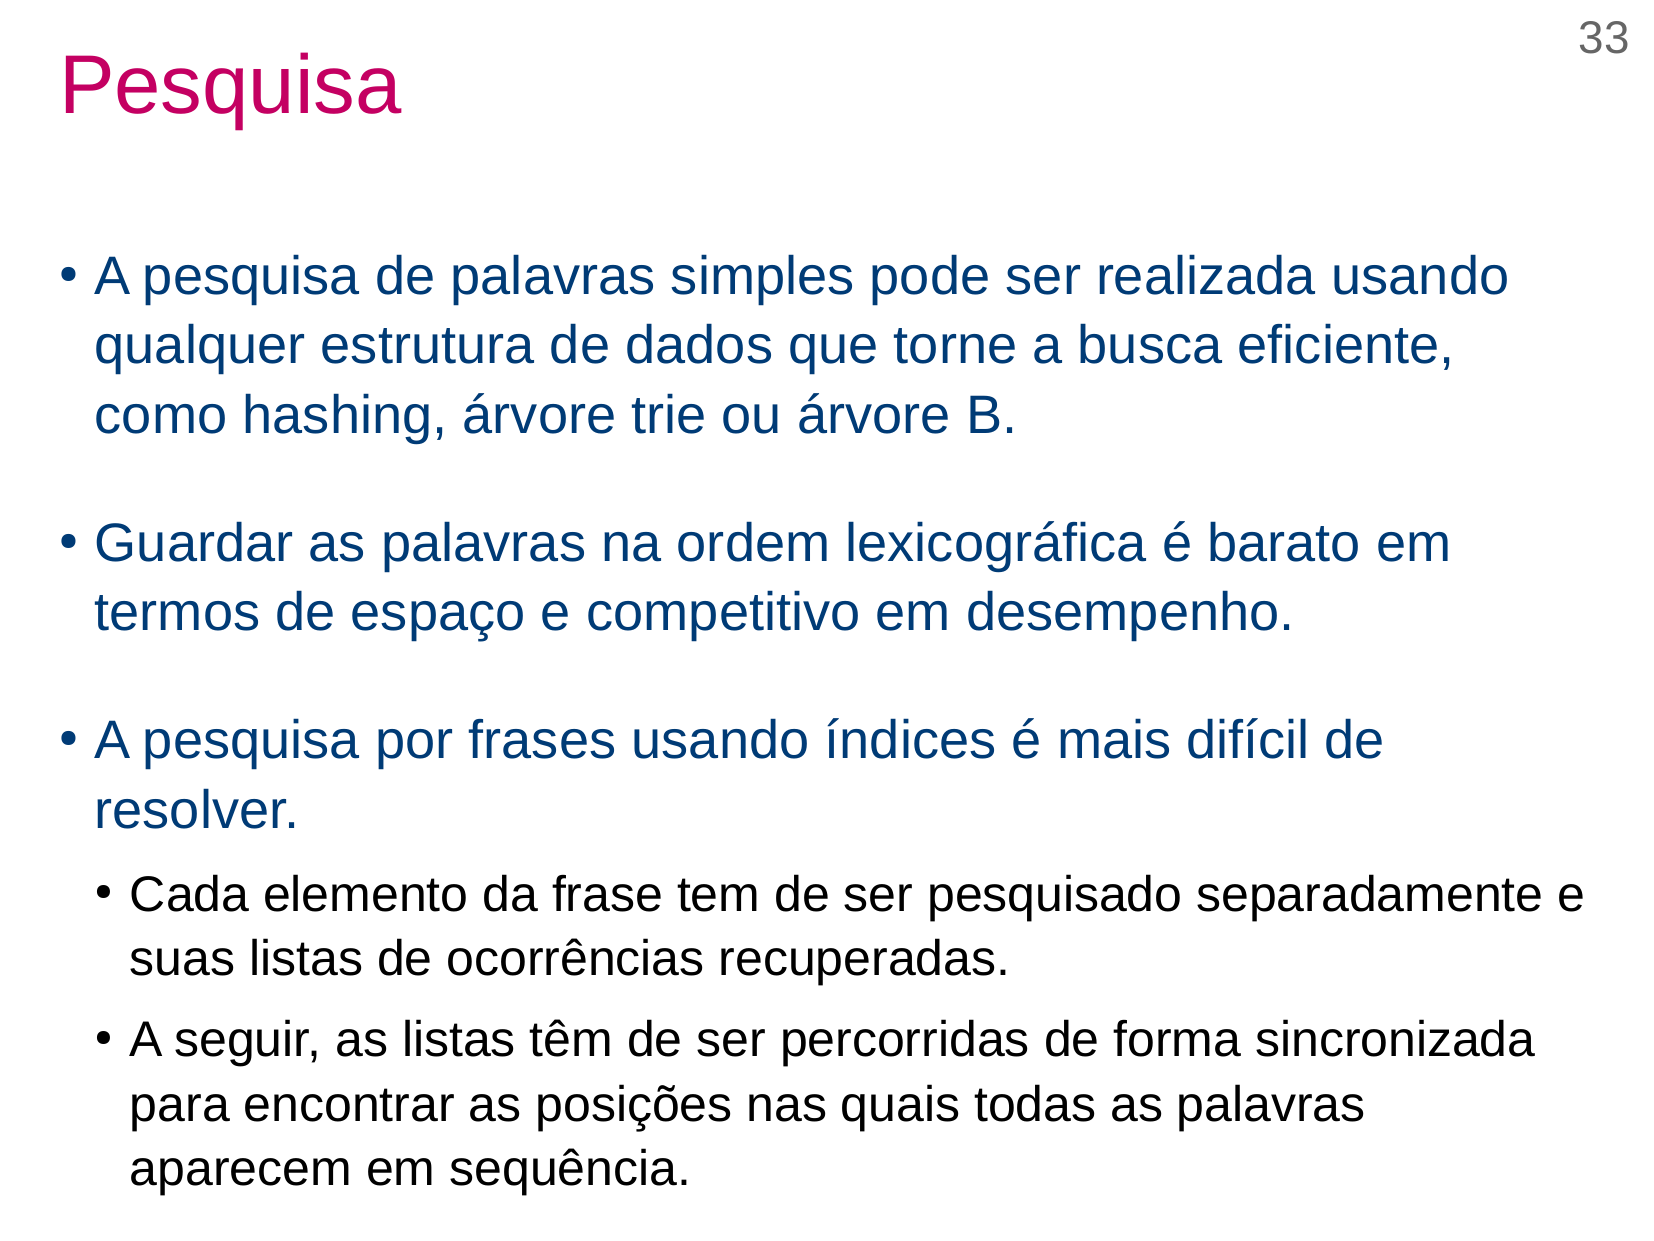

33
# Pesquisa
A pesquisa de palavras simples pode ser realizada usando qualquer estrutura de dados que torne a busca eficiente, como hashing, árvore trie ou árvore B.
Guardar as palavras na ordem lexicográfica é barato em termos de espaço e competitivo em desempenho.
A pesquisa por frases usando índices é mais difícil de resolver.
Cada elemento da frase tem de ser pesquisado separadamente e suas listas de ocorrências recuperadas.
A seguir, as listas têm de ser percorridas de forma sincronizada para encontrar as posições nas quais todas as palavras aparecem em sequência.